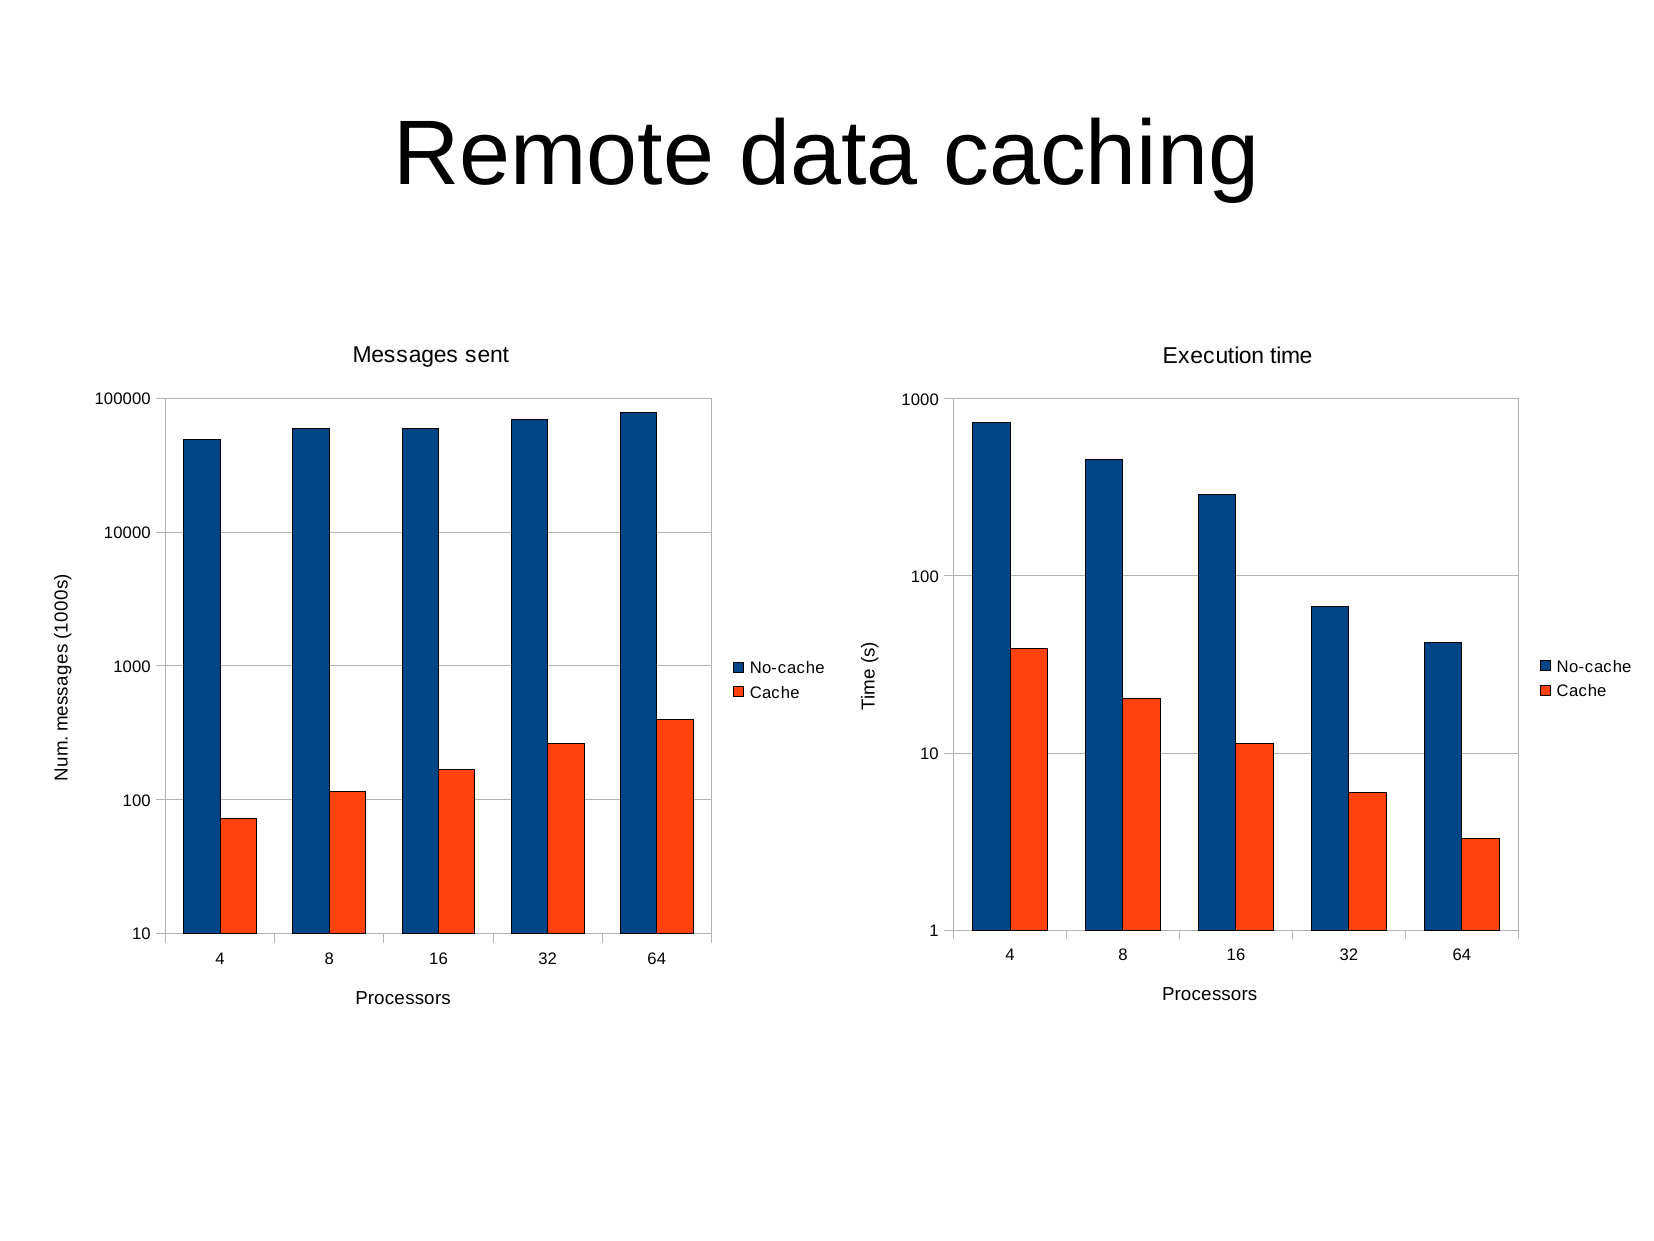

# Remote data caching
### Chart: Messages sent
| Category | No-cache | Cache |
|---|---|---|
| 4 | 48723.0 | 72.0 |
| 8 | 59115.0 | 115.0 |
| 16 | 59116.0 | 169.0 |
| 32 | 68937.0 | 265.0 |
| 64 | 78086.0 | 397.0 |
### Chart: Execution time
| Category | No-cache | Cache |
|---|---|---|
| 4 | 730.7 | 39.0 |
| 8 | 453.9 | 20.4 |
| 16 | 289.1 | 11.3 |
| 32 | 67.4 | 6.0 |
| 64 | 42.1 | 3.3 |